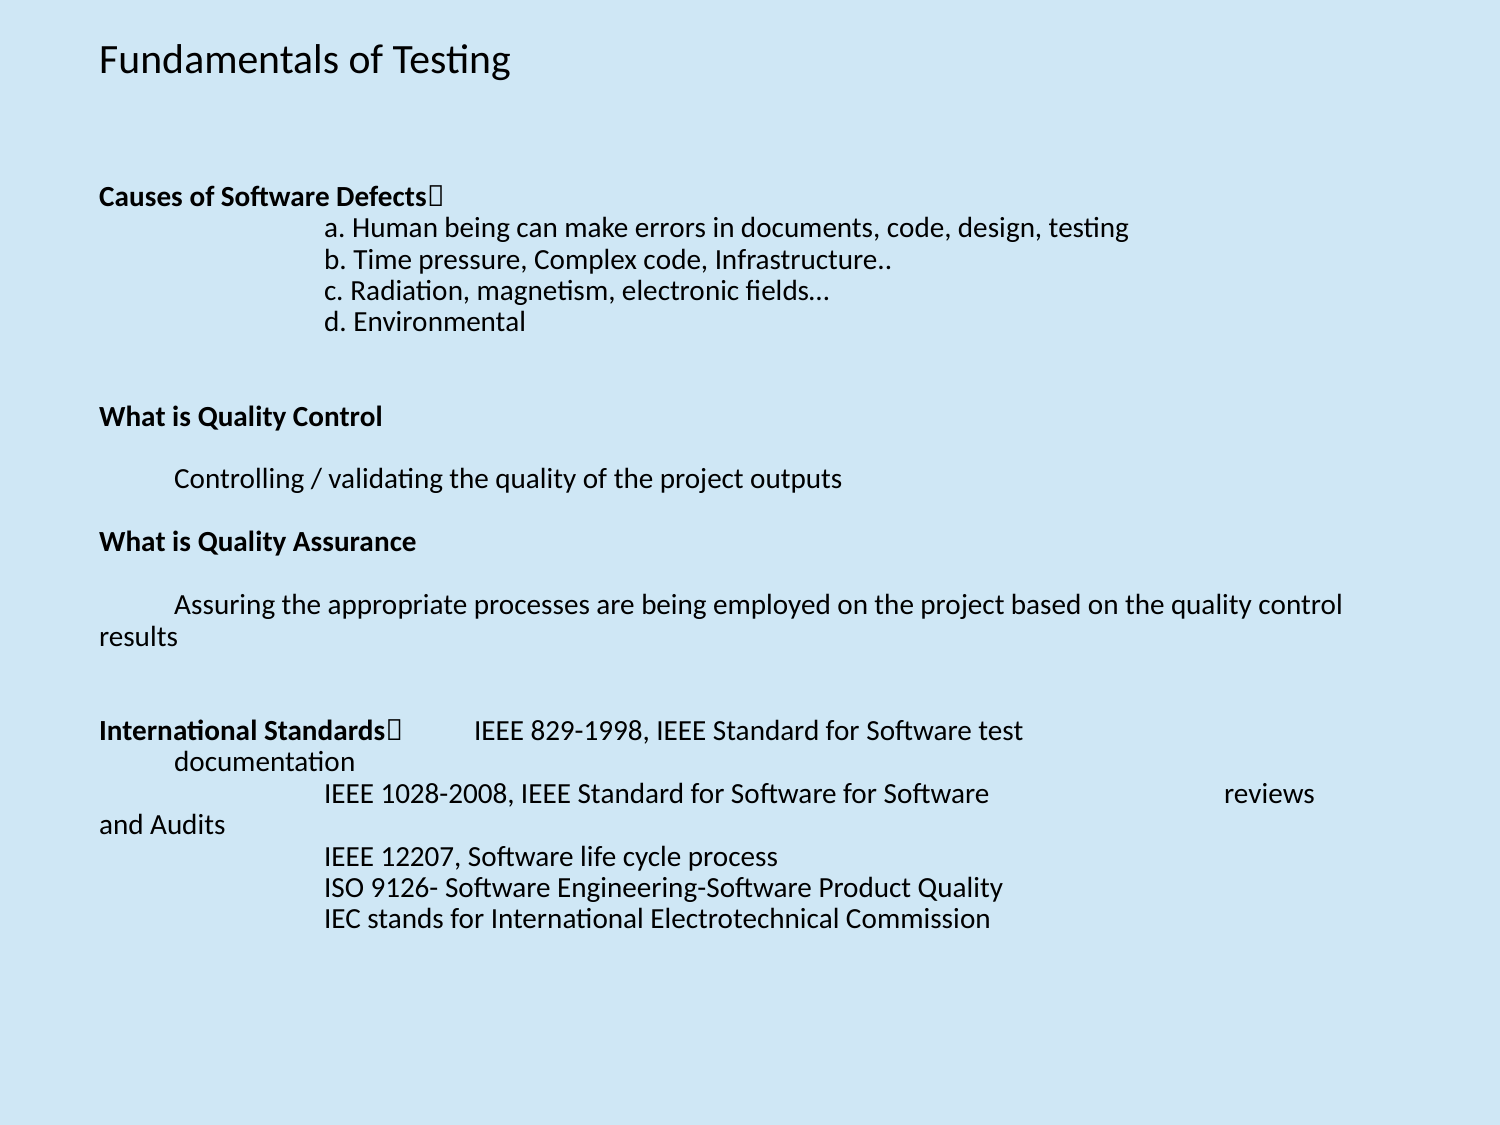

Fundamentals of Testing
# Causes of Software Defects a. Human being can make errors in documents, code, design, testing b. Time pressure, Complex code, Infrastructure.. c. Radiation, magnetism, electronic fields… d. Environmental What is Quality Control Controlling / validating the quality of the project outputs What is Quality Assurance Assuring the appropriate processes are being employed on the project based on the quality control results International Standards 	IEEE 829-1998, IEEE Standard for Software test 					documentation IEEE 1028-2008, IEEE Standard for Software for Software 				reviews and Audits IEEE 12207, Software life cycle process ISO 9126- Software Engineering-Software Product Quality IEC stands for International Electrotechnical Commission